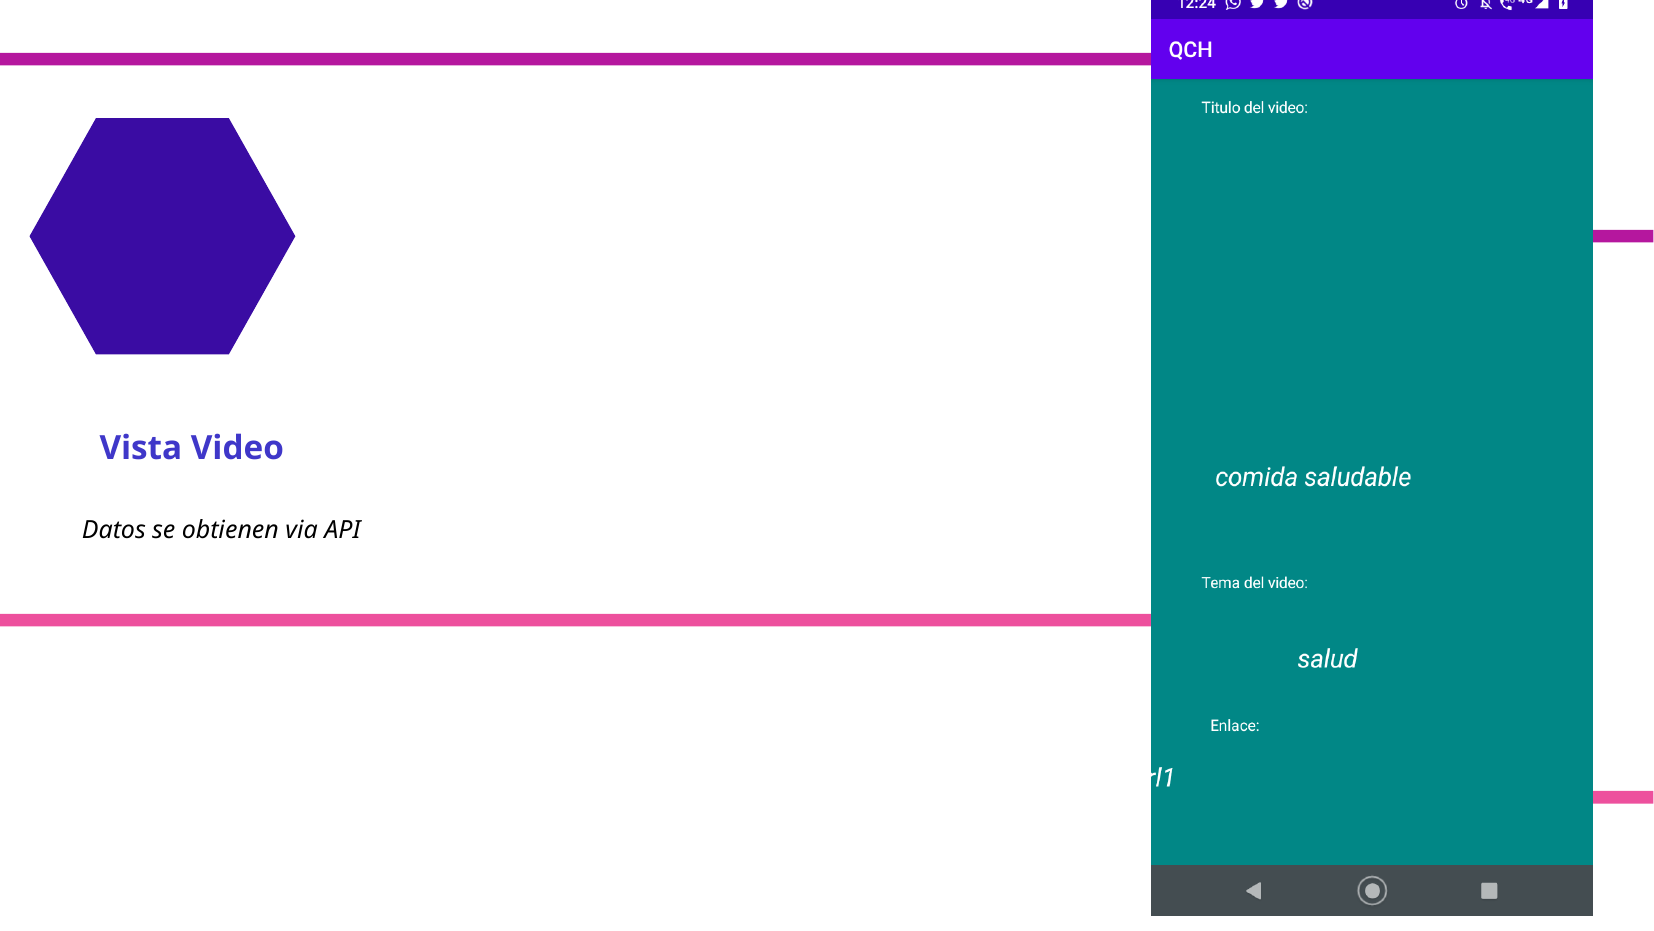

Vista Video
Datos se obtienen via API